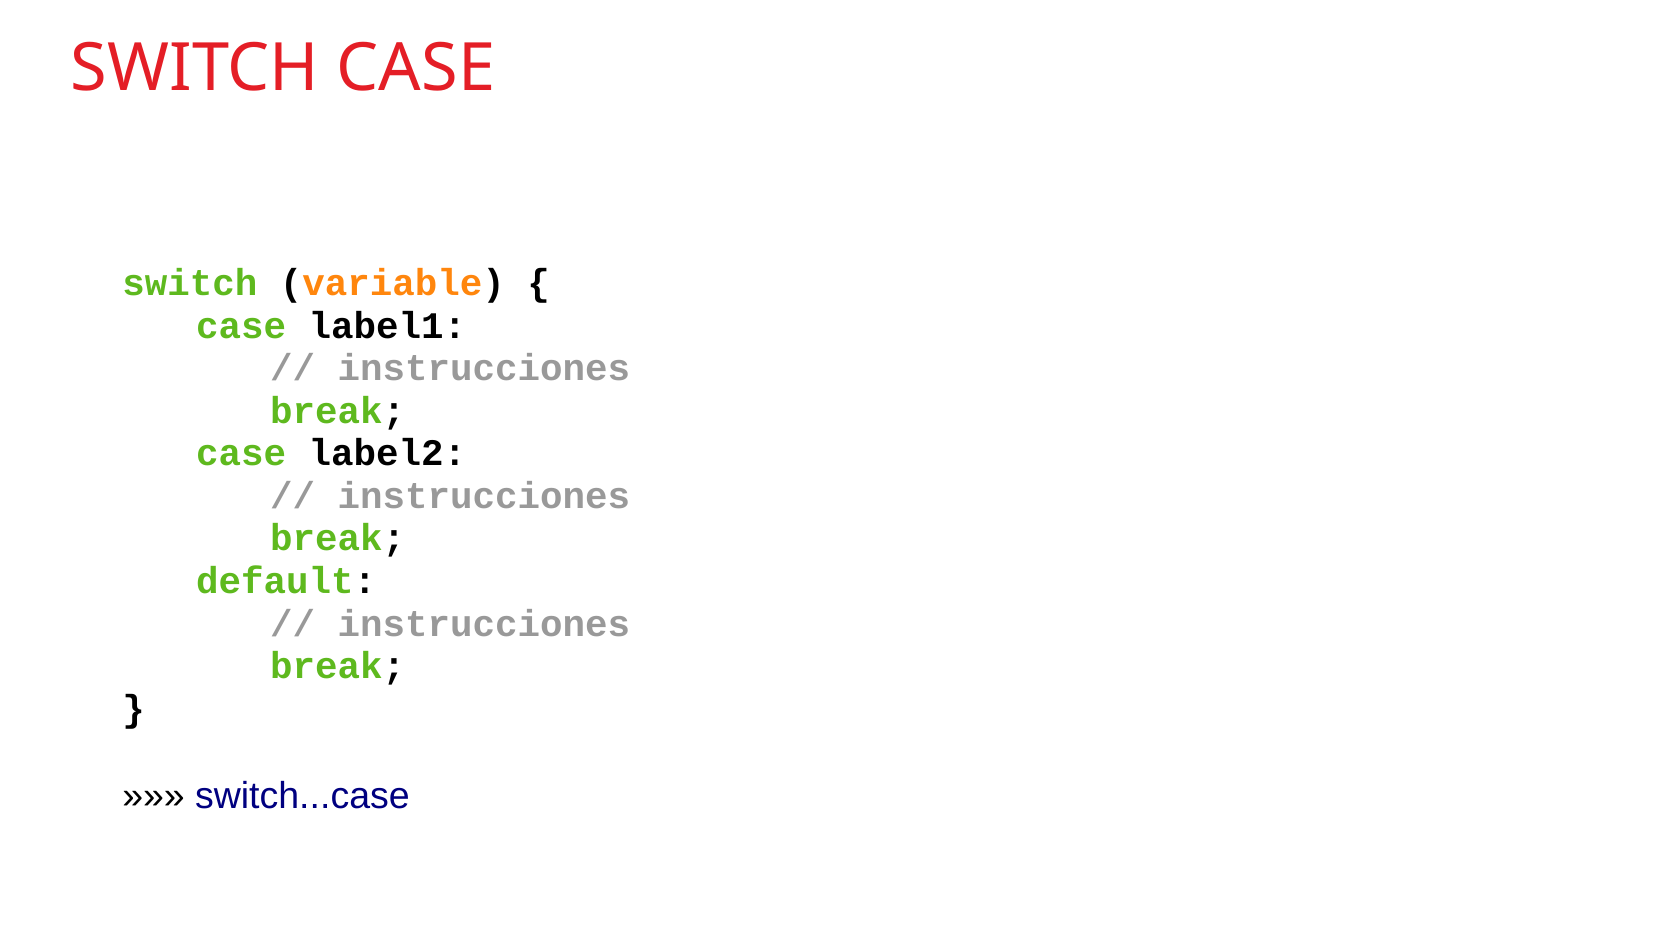

# SWITCH CASE
switch (variable) {
	case label1:
		// instrucciones
		break;
	case label2:
		// instrucciones
		break;
	default:
		// instrucciones
		break;
}
»»» switch...case